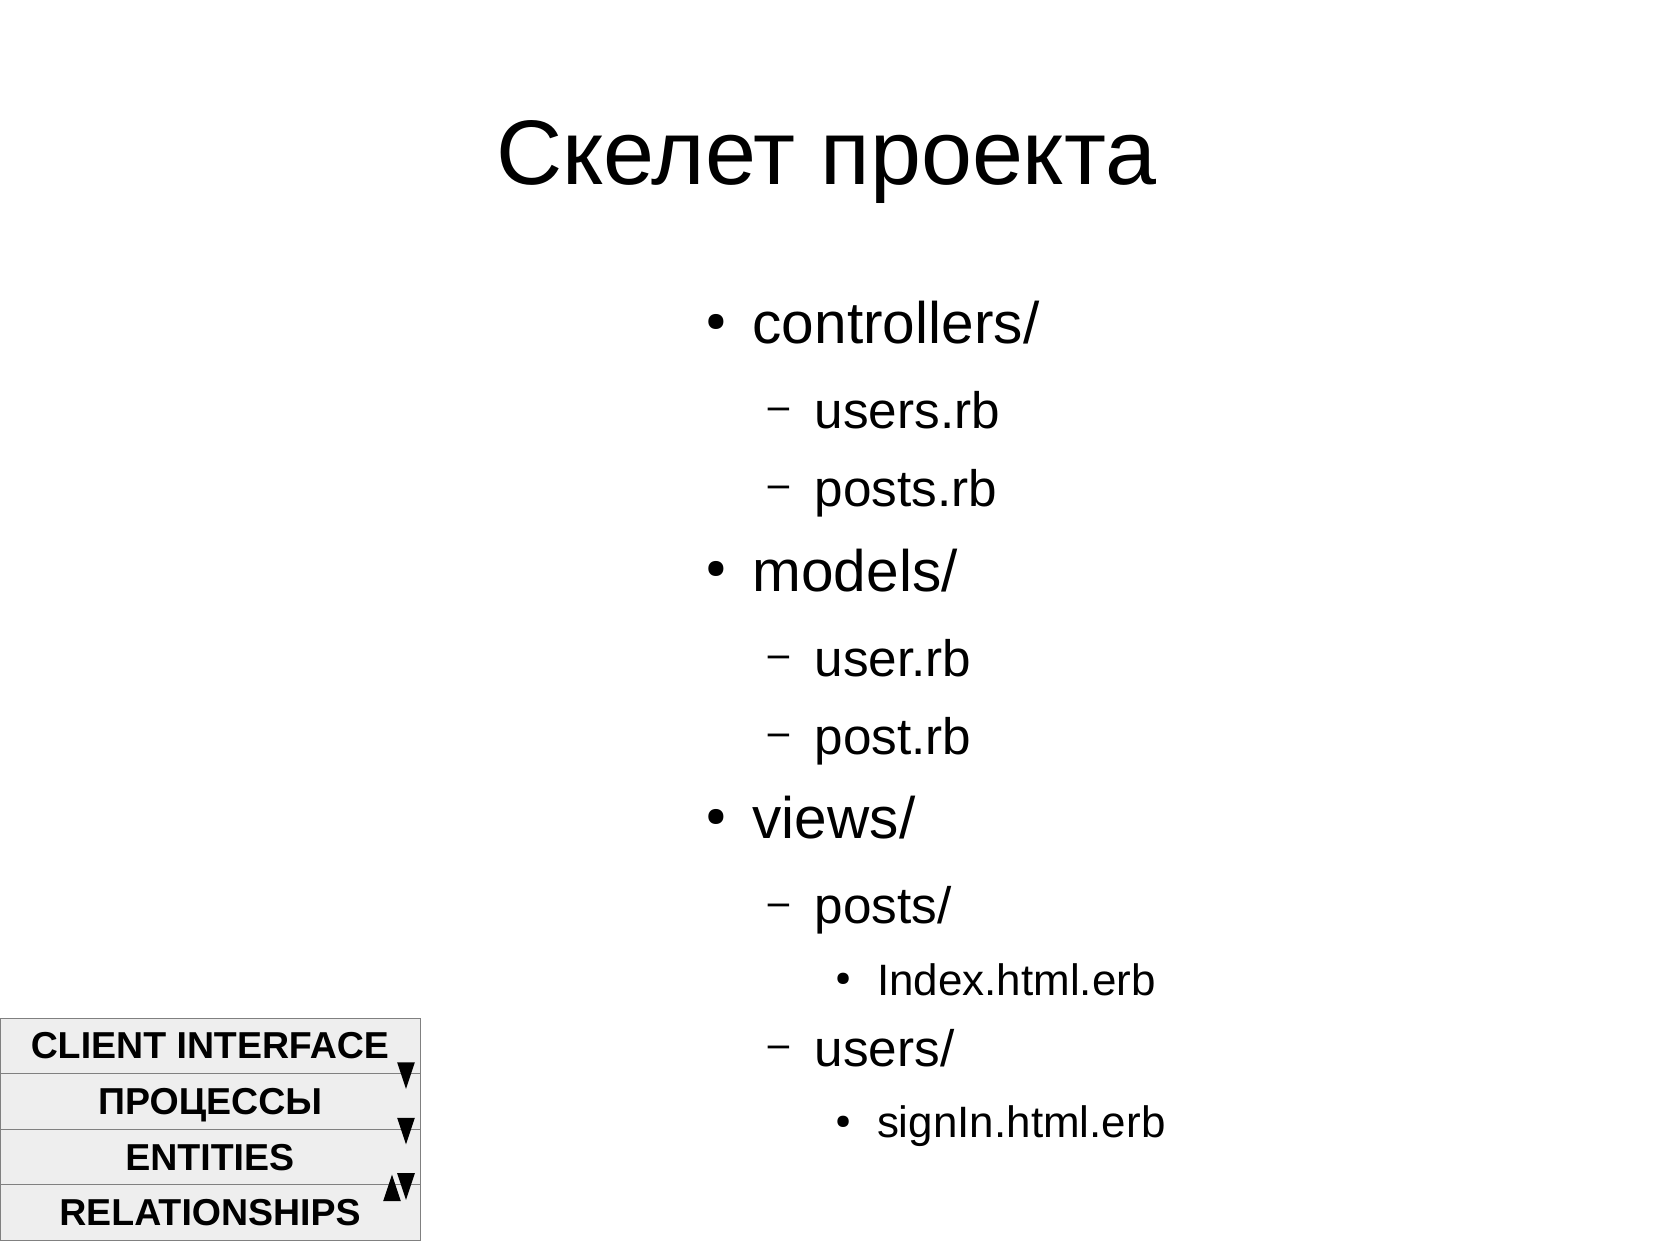

# Скелет проекта
controllers/
users.rb
posts.rb
models/
user.rb
post.rb
views/
posts/
Index.html.erb
users/
signIn.html.erb
CLIENT INTERFACE
ПРОЦЕССЫ
ENTITIES
RELATIONSHIPS